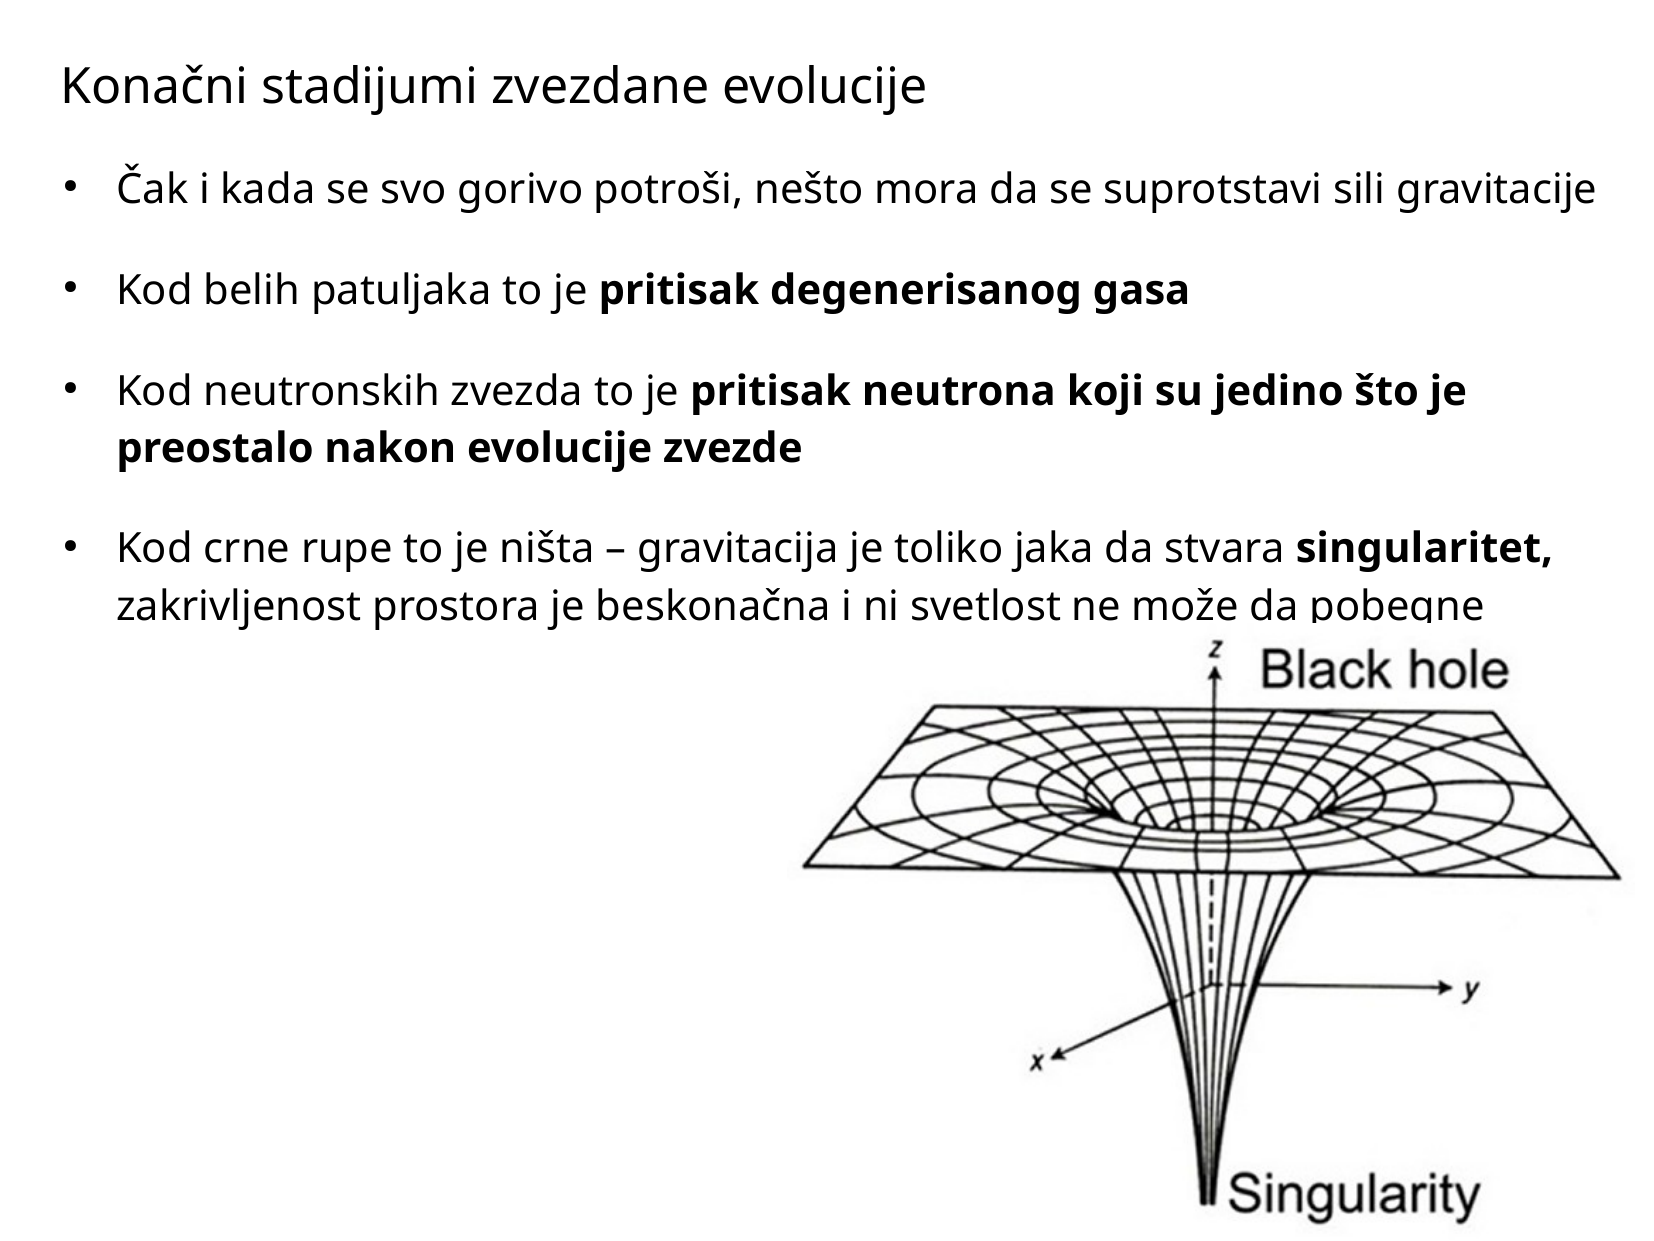

# Konačni stadijumi zvezdane evolucije
Čak i kada se svo gorivo potroši, nešto mora da se suprotstavi sili gravitacije
Kod belih patuljaka to je pritisak degenerisanog gasa
Kod neutronskih zvezda to je pritisak neutrona koji su jedino što je preostalo nakon evolucije zvezde
Kod crne rupe to je ništa – gravitacija je toliko jaka da stvara singularitet, zakrivljenost prostora je beskonačna i ni svetlost ne može da pobegne